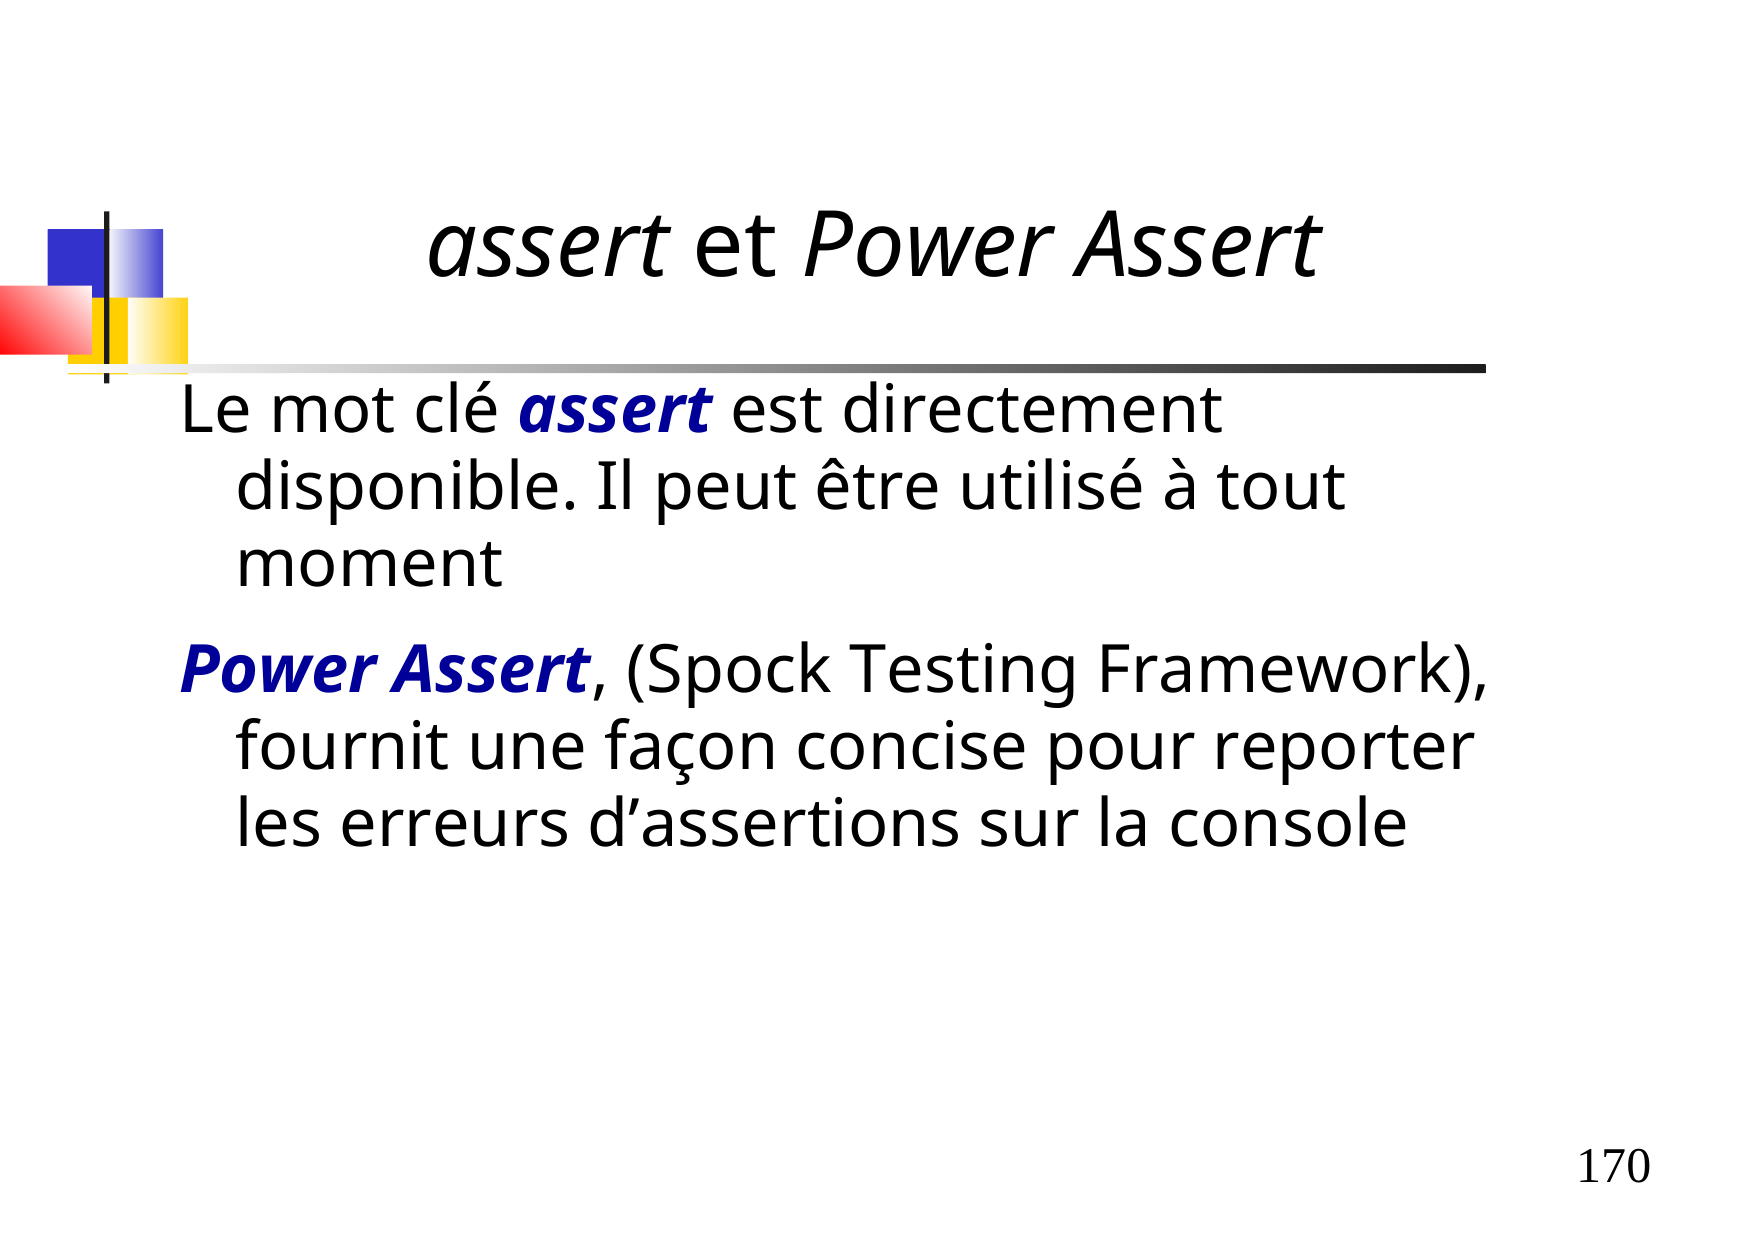

# assert et Power Assert
Le mot clé assert est directement disponible. Il peut être utilisé à tout moment
Power Assert, (Spock Testing Framework), fournit une façon concise pour reporter les erreurs d’assertions sur la console